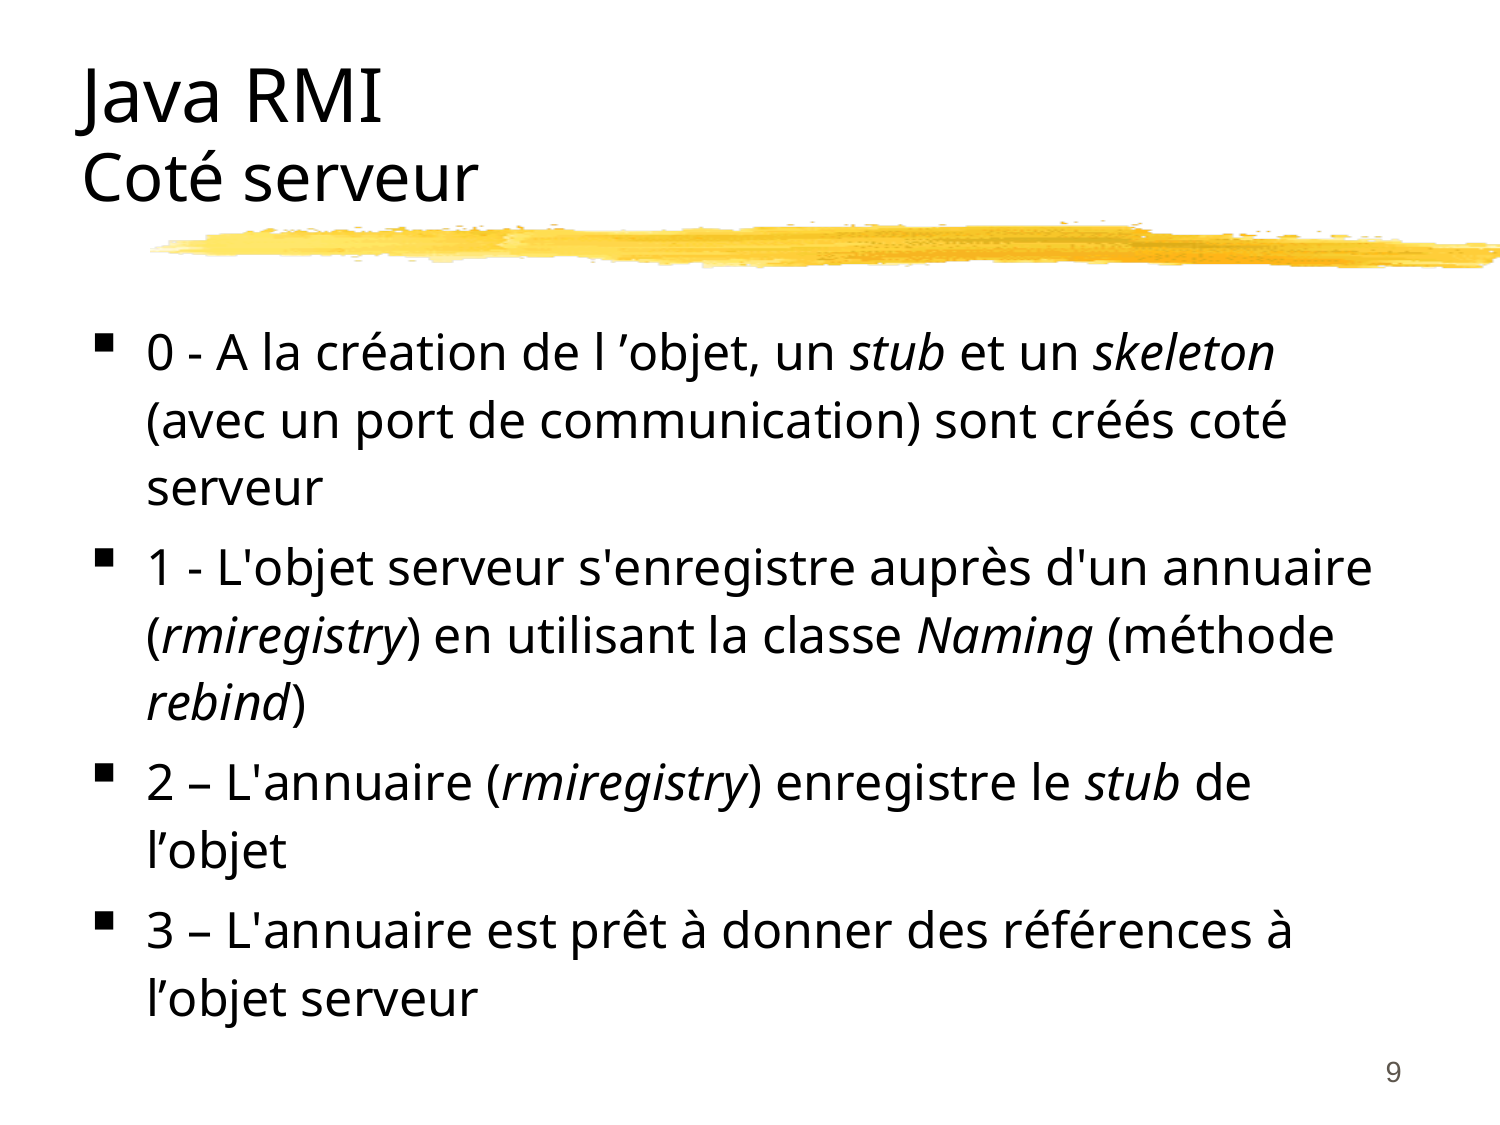

# Java RMI Coté serveur
0 - A la création de l ’objet, un stub et un skeleton (avec un port de communication) sont créés coté serveur
1 - L'objet serveur s'enregistre auprès d'un annuaire (rmiregistry) en utilisant la classe Naming (méthode rebind)
2 – L'annuaire (rmiregistry) enregistre le stub de l’objet
3 – L'annuaire est prêt à donner des références à l’objet serveur